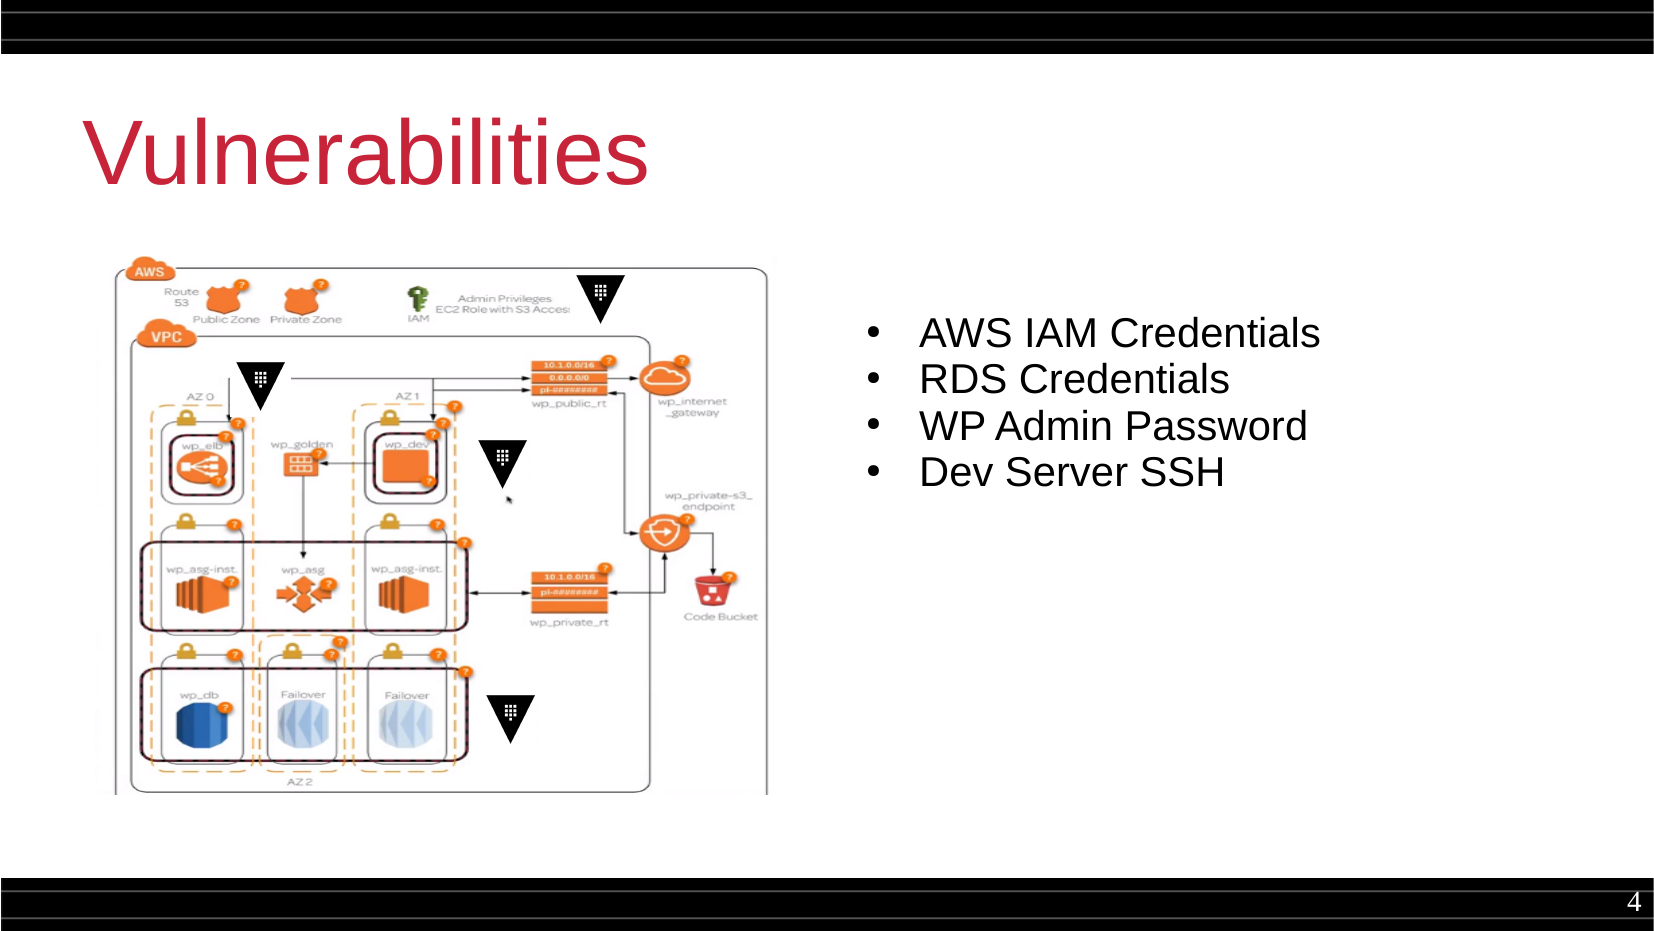

# Vulnerabilities
AWS IAM Credentials
RDS Credentials
WP Admin Password
Dev Server SSH
| | | | | |
| --- | --- | --- | --- | --- |
| | | | | |
| | | | | |
| | | | | |
| | | | | |
| | | | | |